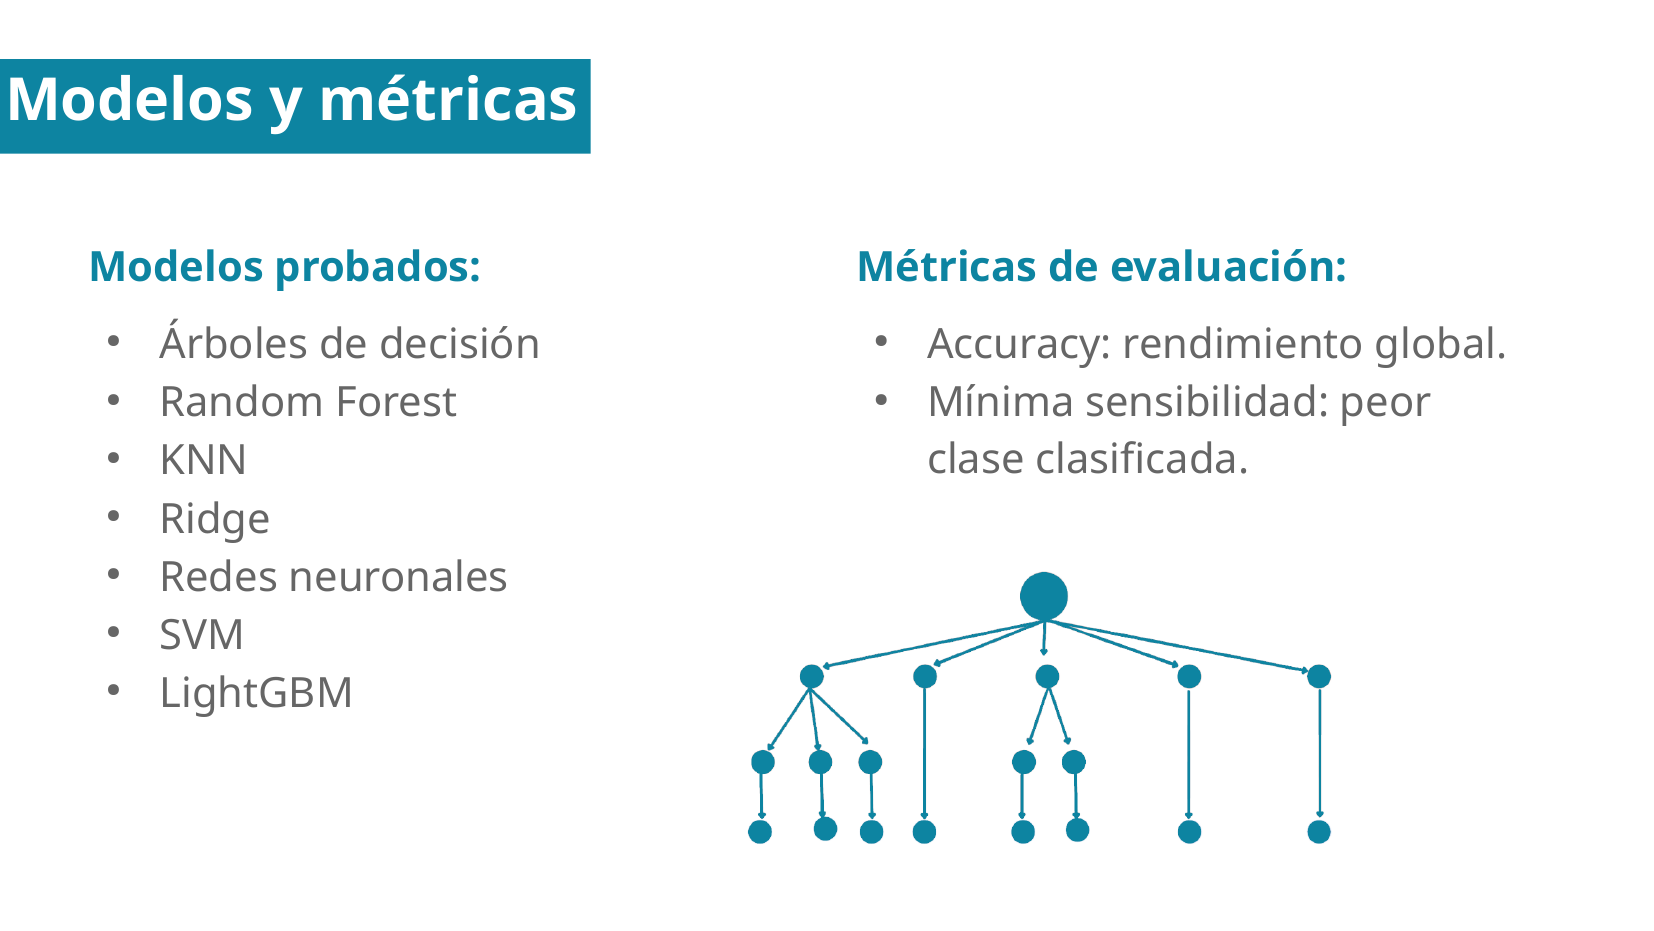

# Modelos y métricas
Modelos probados:
Árboles de decisión
Random Forest
KNN
Ridge
Redes neuronales
SVM
LightGBM
Métricas de evaluación:
Accuracy: rendimiento global.
Mínima sensibilidad: peor clase clasificada.